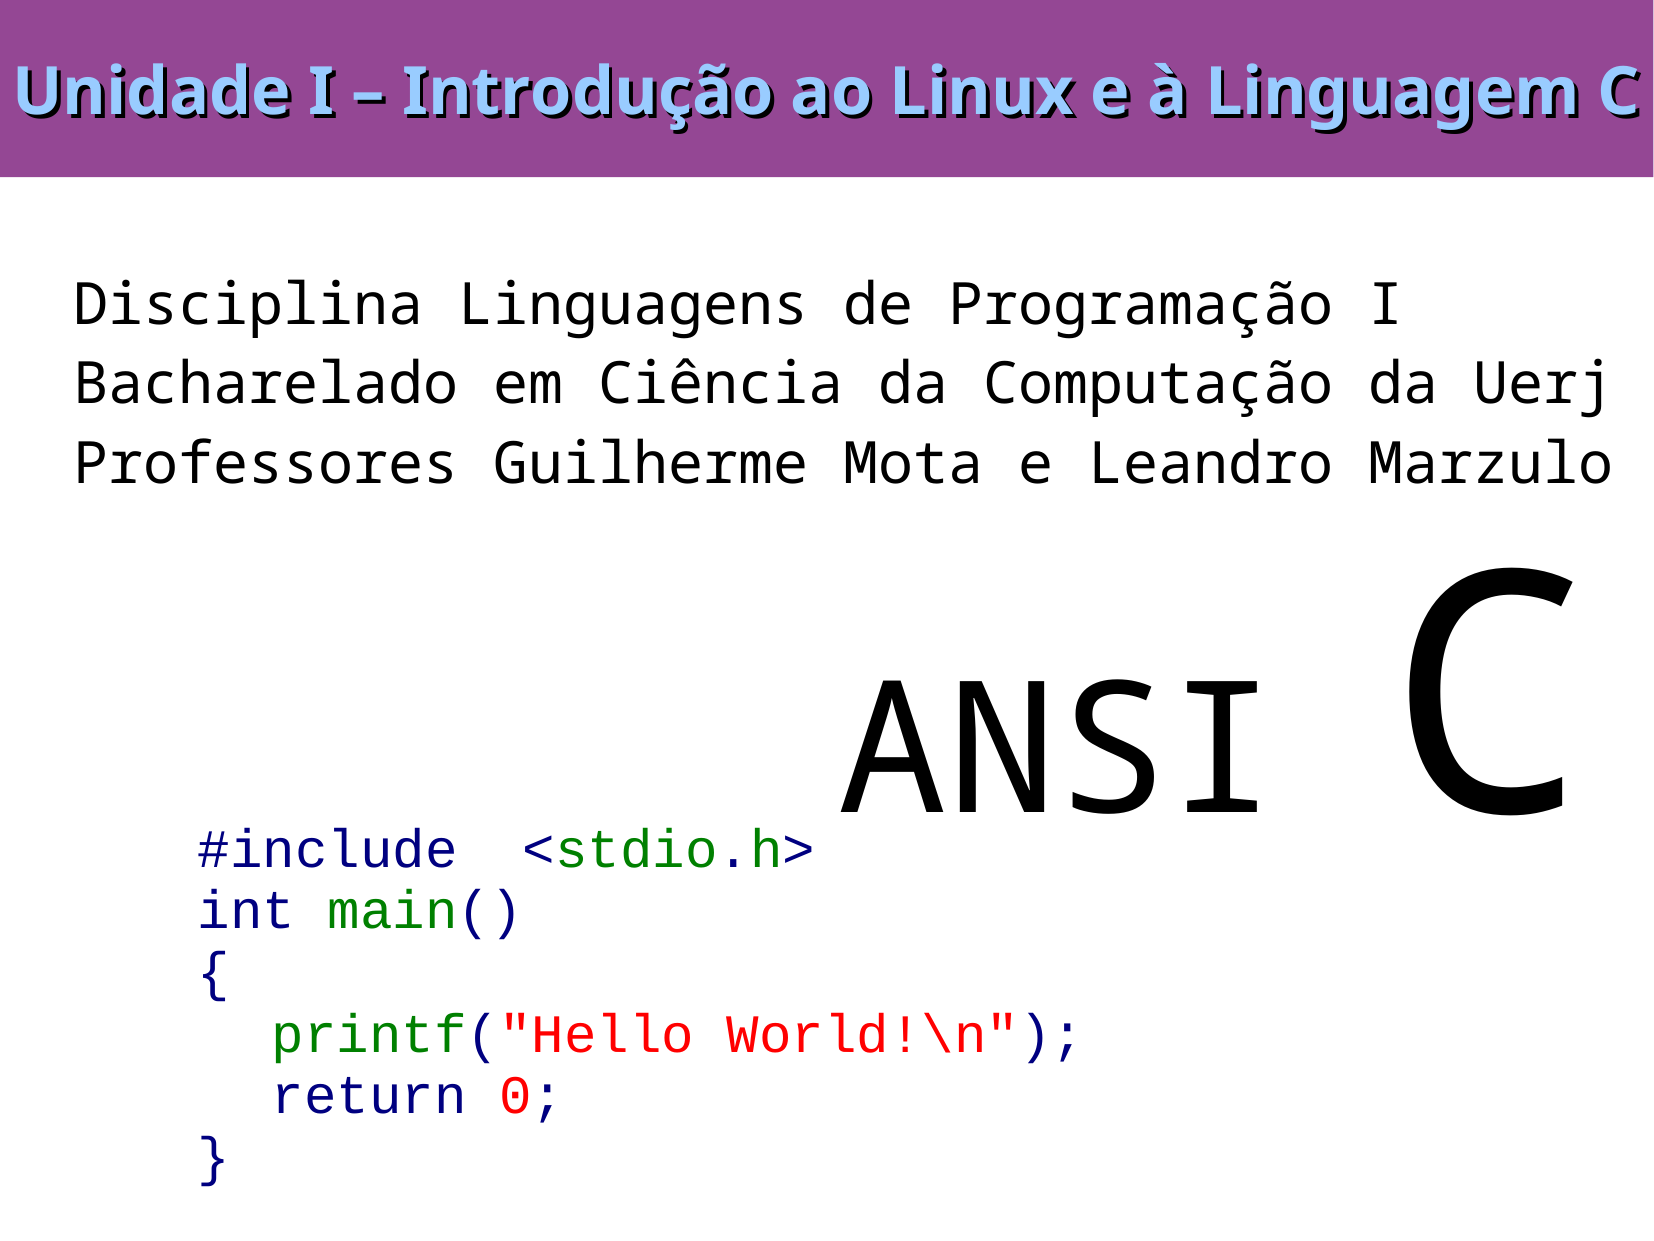

# Unidade I – Introdução ao Linux e à Linguagem C
Disciplina Linguagens de Programação I
Bacharelado em Ciência da Computação da Uerj
Professores Guilherme Mota e Leandro Marzulo
ANSI C
#include <stdio.h>
int main()
{
	printf("Hello World!\n");
	return 0;
}